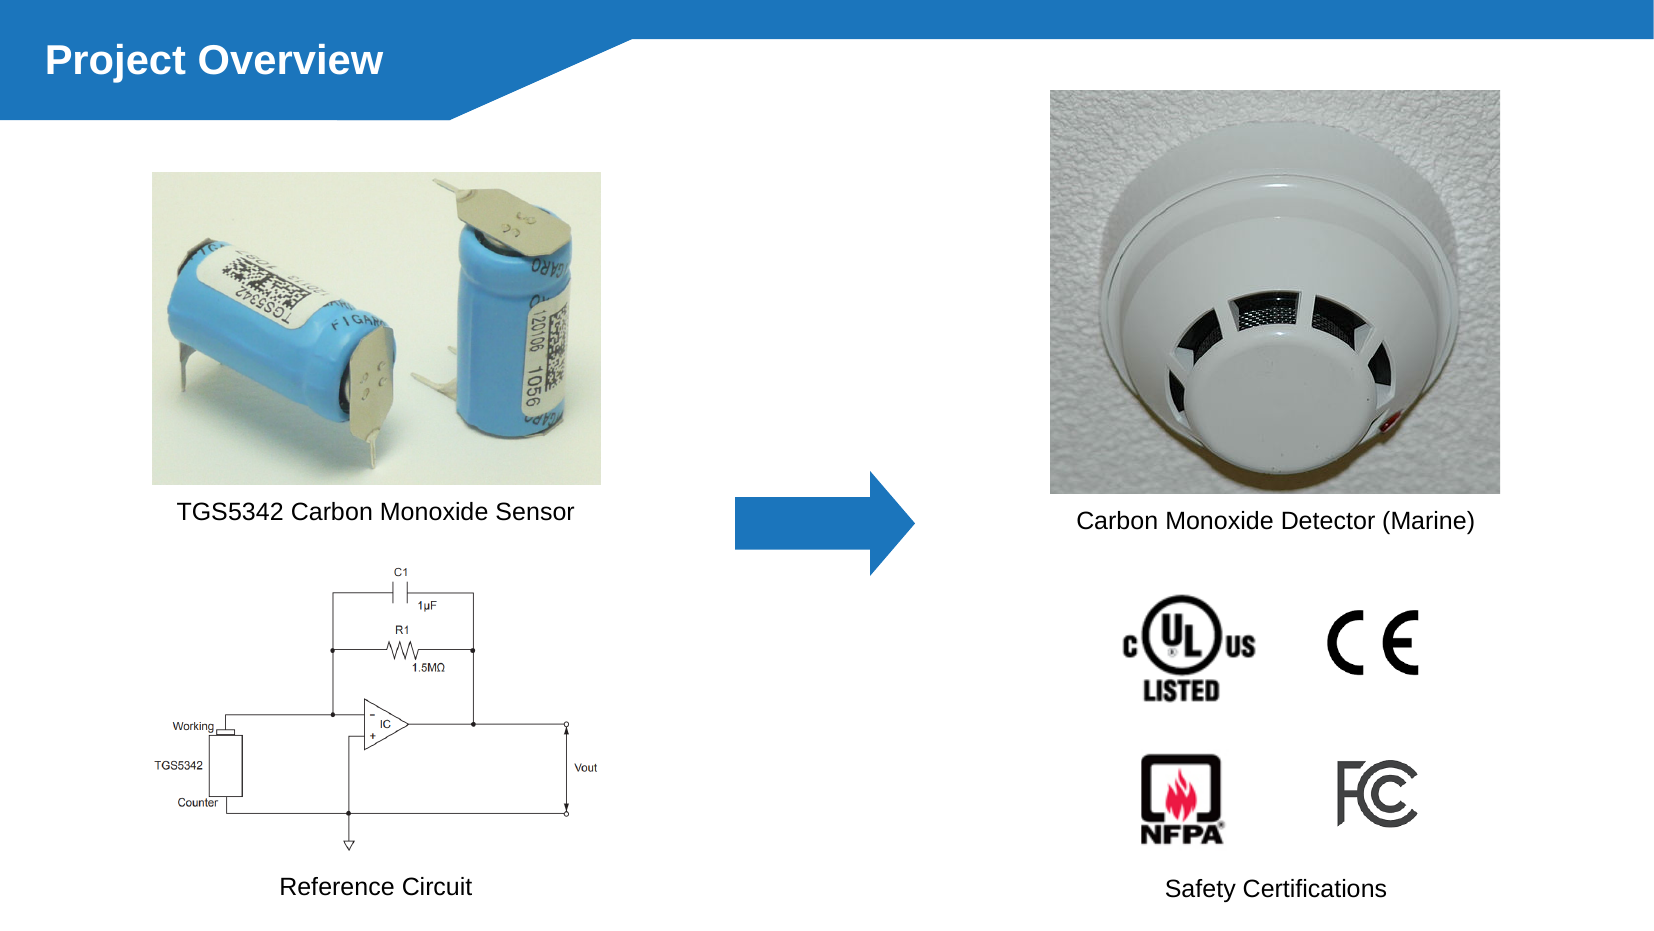

Project Overview
TGS5342 Carbon Monoxide Sensor
Carbon Monoxide Detector (Marine)
Reference Circuit
Safety Certifications